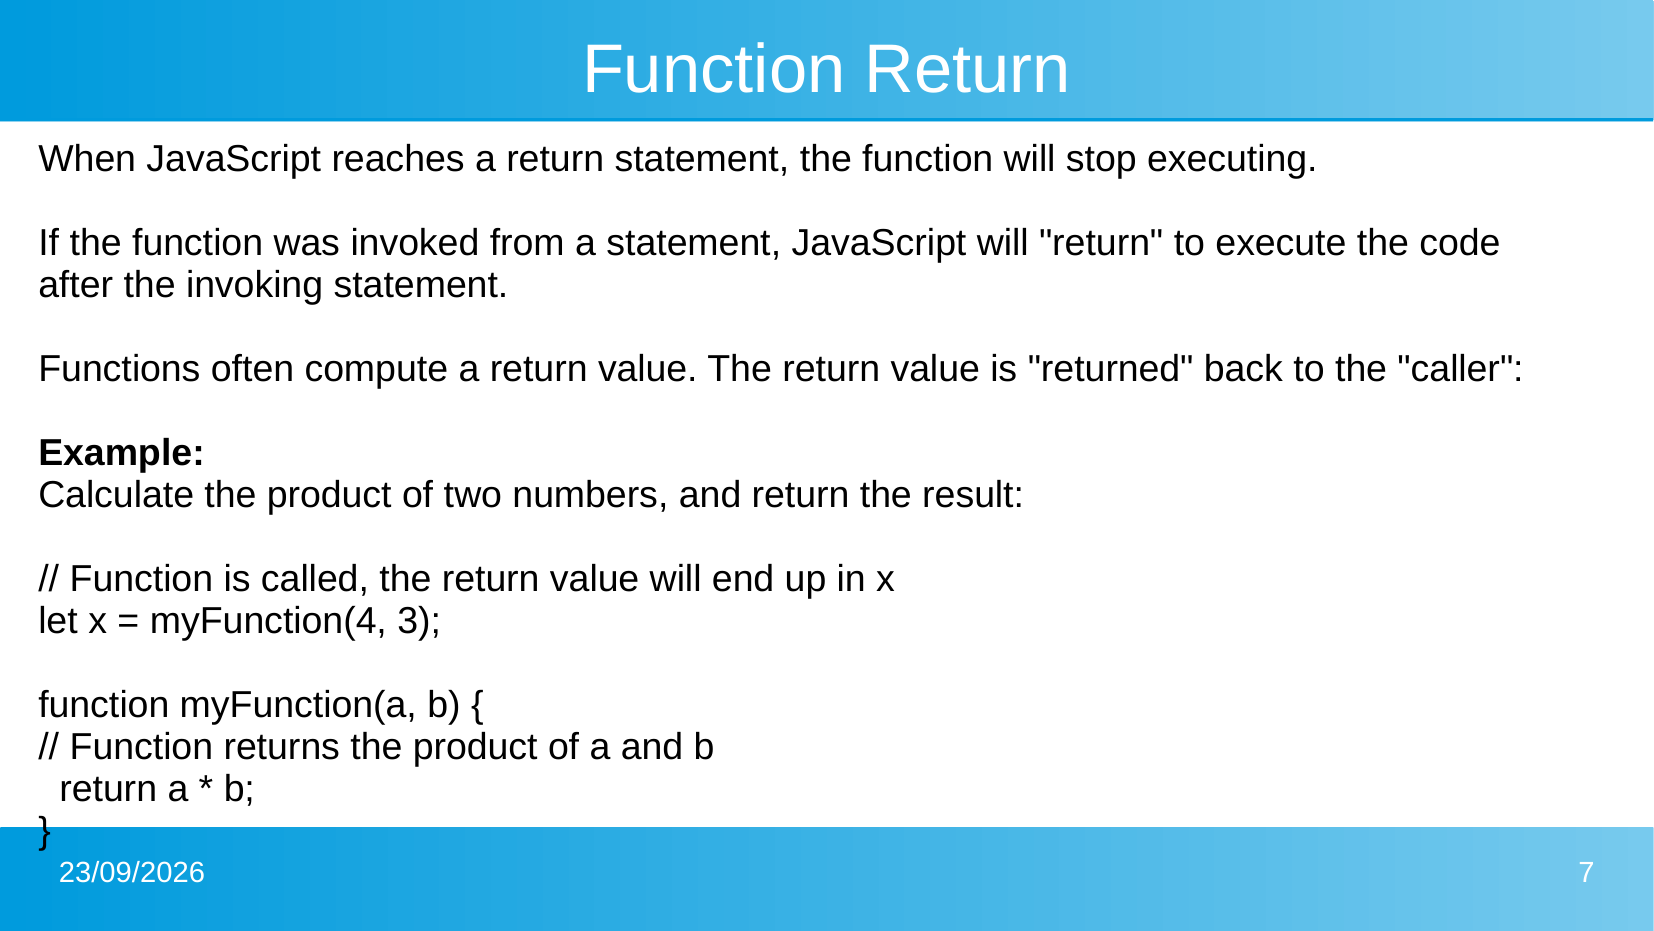

# Function Return
When JavaScript reaches a return statement, the function will stop executing.
If the function was invoked from a statement, JavaScript will "return" to execute the code after the invoking statement.
Functions often compute a return value. The return value is "returned" back to the "caller":
Example:
Calculate the product of two numbers, and return the result:
// Function is called, the return value will end up in x
let x = myFunction(4, 3);
function myFunction(a, b) {
// Function returns the product of a and b
 return a * b;
}
7